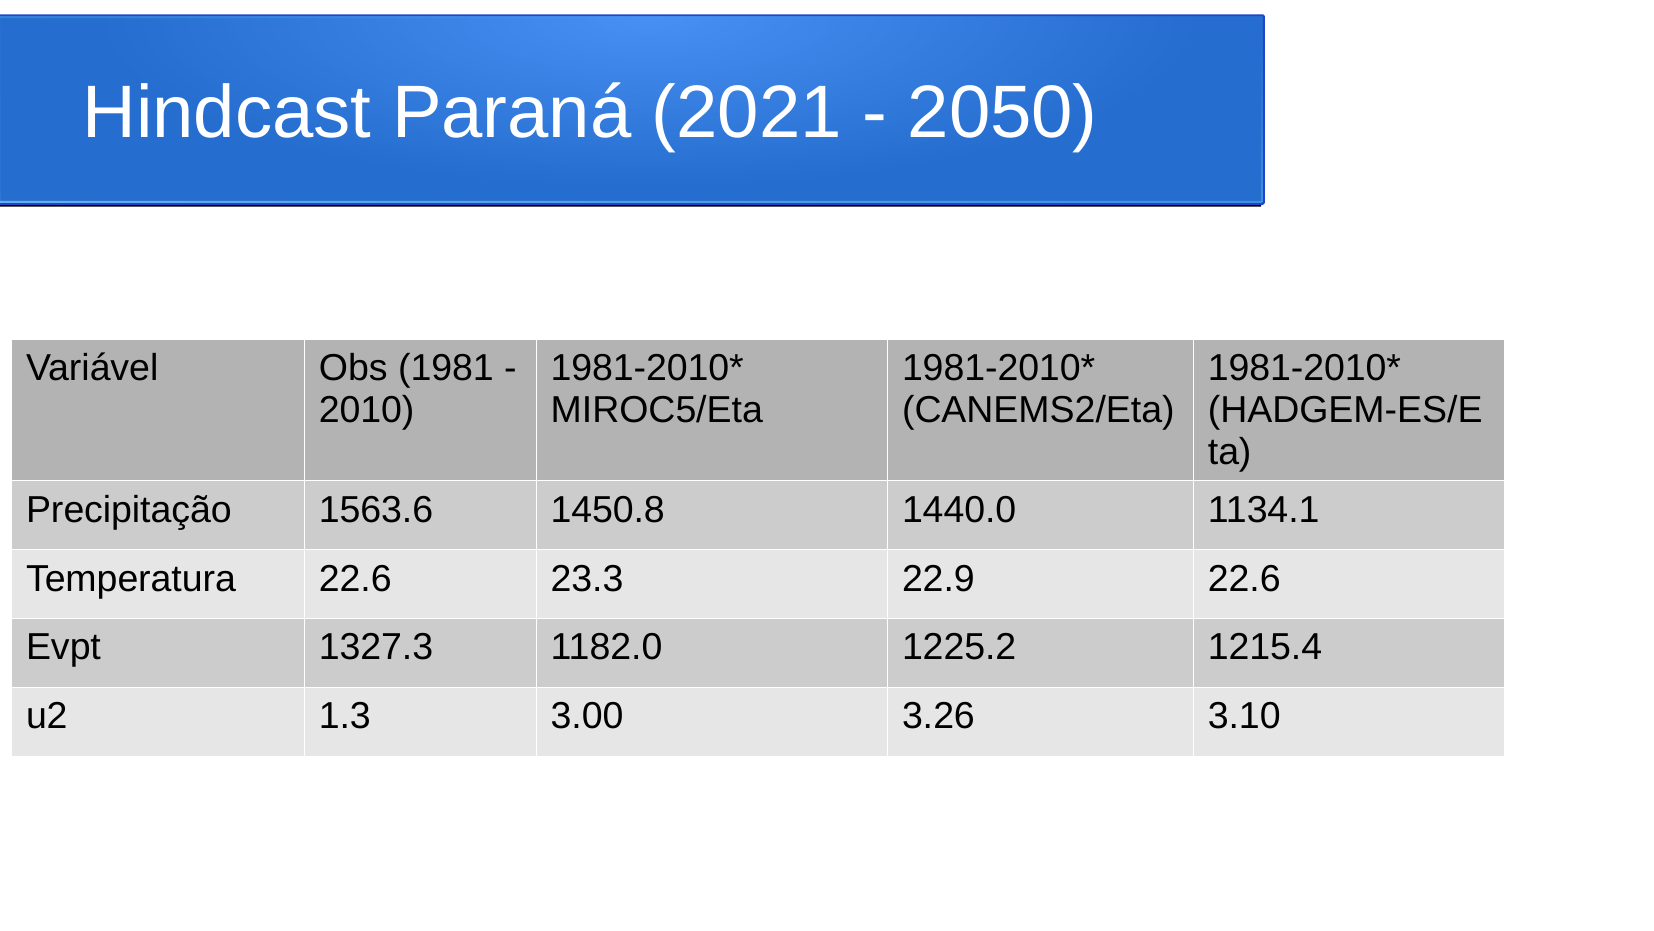

# Hindcast Paraná (2021 - 2050)
| Variável | Obs (1981 - 2010) | 1981-2010\* MIROC5/Eta | 1981-2010\* (CANEMS2/Eta) | 1981-2010\* (HADGEM-ES/Eta) |
| --- | --- | --- | --- | --- |
| Precipitação | 1563.6 | 1450.8 | 1440.0 | 1134.1 |
| Temperatura | 22.6 | 23.3 | 22.9 | 22.6 |
| Evpt | 1327.3 | 1182.0 | 1225.2 | 1215.4 |
| u2 | 1.3 | 3.00 | 3.26 | 3.10 |